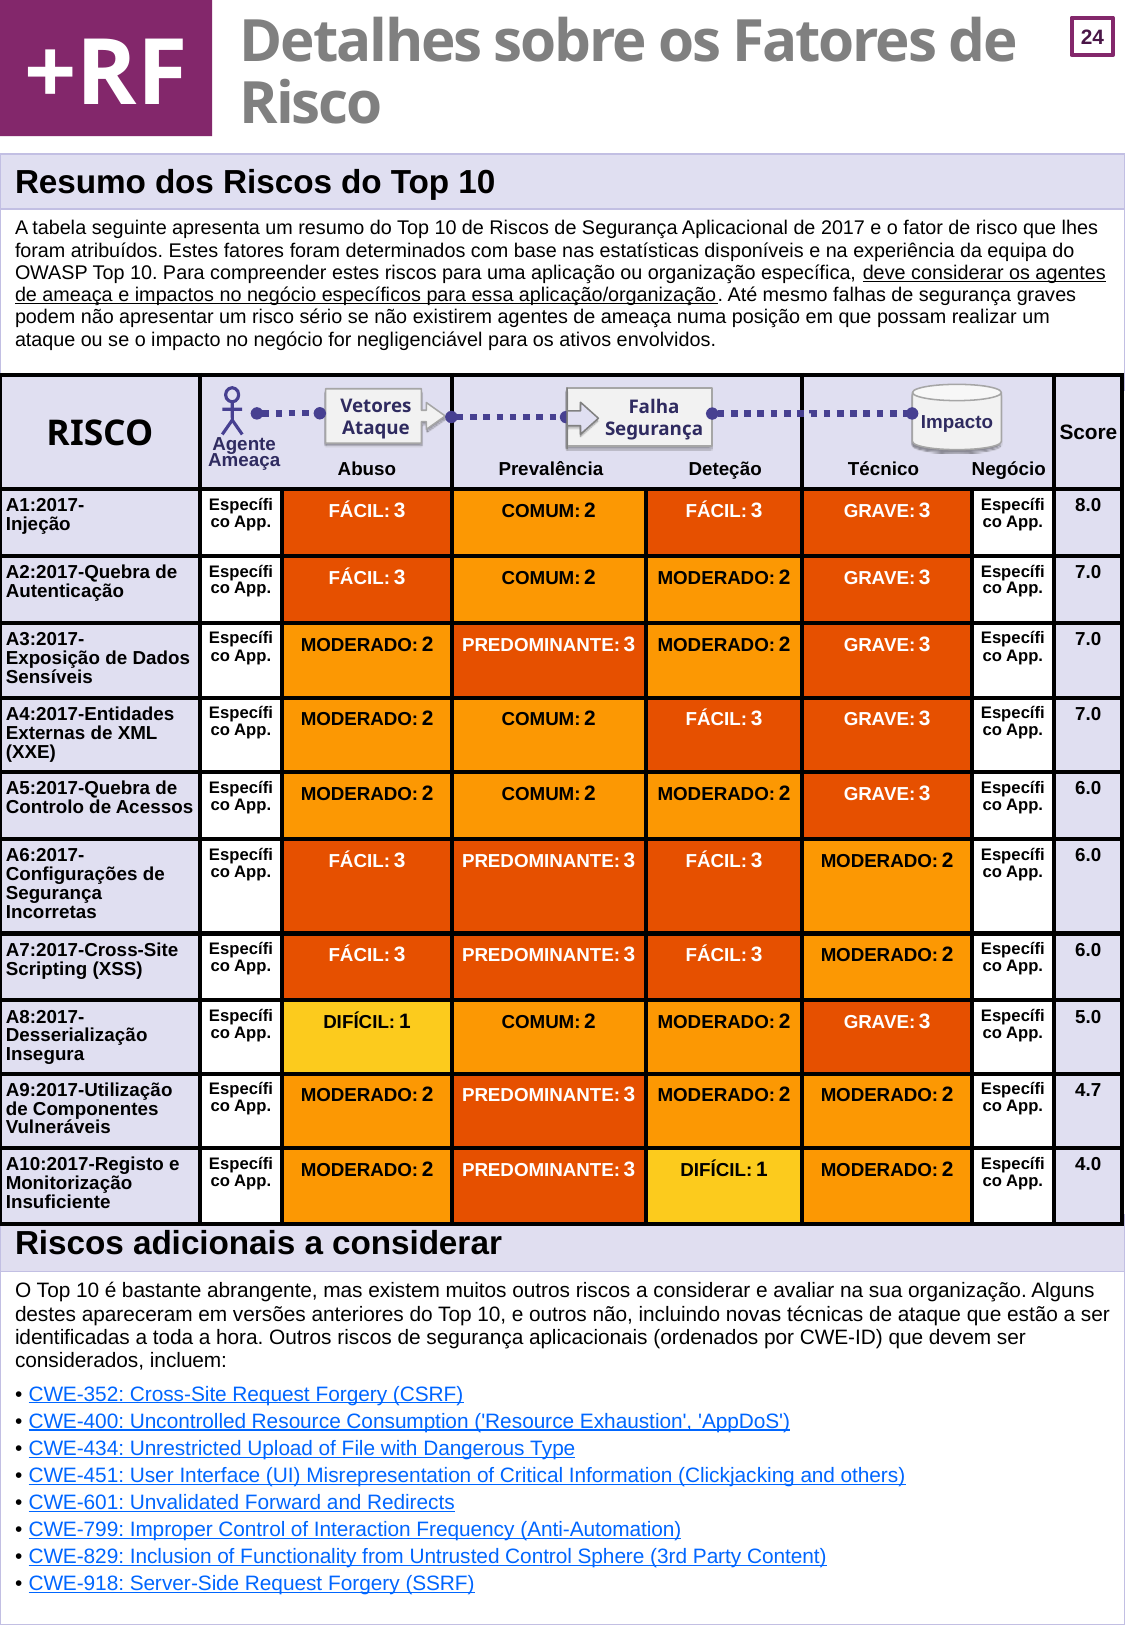

+RF
Detalhes sobre os Fatores de Risco
| Resumo dos Riscos do Top 10 |
| --- |
| A tabela seguinte apresenta um resumo do Top 10 de Riscos de Segurança Aplicacional de 2017 e o fator de risco que lhes foram atribuídos. Estes fatores foram determinados com base nas estatísticas disponíveis e na experiência da equipa do OWASP Top 10. Para compreender estes riscos para uma aplicação ou organização específica, deve considerar os agentes de ameaça e impactos no negócio específicos para essa aplicação/organização. Até mesmo falhas de segurança graves podem não apresentar um risco sério se não existirem agentes de ameaça numa posição em que possam realizar um ataque ou se o impacto no negócio for negligenciável para os ativos envolvidos. |
| RISCO | | | | | | | Score |
| --- | --- | --- | --- | --- | --- | --- | --- |
| A1:2017- Injeção | Específico App. | FÁCIL: 3 | COMUM: 2 | FÁCIL: 3 | GRAVE: 3 | Específico App. | 8.0 |
| A2:2017-Quebra de Autenticação | Específico App. | FÁCIL: 3 | COMUM: 2 | MODERADO: 2 | GRAVE: 3 | Específico App. | 7.0 |
| A3:2017- Exposição de Dados Sensíveis | Específico App. | MODERADO: 2 | PREDOMINANTE: 3 | MODERADO: 2 | GRAVE: 3 | Específico App. | 7.0 |
| A4:2017-Entidades Externas de XML (XXE) | Específico App. | MODERADO: 2 | COMUM: 2 | FÁCIL: 3 | GRAVE: 3 | Específico App. | 7.0 |
| A5:2017-Quebra de Controlo de Acessos | Específico App. | MODERADO: 2 | COMUM: 2 | MODERADO: 2 | GRAVE: 3 | Específico App. | 6.0 |
| A6:2017-Configurações de Segurança Incorretas | Específico App. | FÁCIL: 3 | PREDOMINANTE: 3 | FÁCIL: 3 | MODERADO: 2 | Específico App. | 6.0 |
| A7:2017-Cross-Site Scripting (XSS) | Específico App. | FÁCIL: 3 | PREDOMINANTE: 3 | FÁCIL: 3 | MODERADO: 2 | Específico App. | 6.0 |
| A8:2017-Desserialização Insegura | Específico App. | DIFÍCIL: 1 | COMUM: 2 | MODERADO: 2 | GRAVE: 3 | Específico App. | 5.0 |
| A9:2017-Utilização de Componentes Vulneráveis | Específico App. | MODERADO: 2 | PREDOMINANTE: 3 | MODERADO: 2 | MODERADO: 2 | Específico App. | 4.7 |
| A10:2017-Registo e Monitorização Insuficiente | Específico App. | MODERADO: 2 | PREDOMINANTE: 3 | DIFÍCIL: 1 | MODERADO: 2 | Específico App. | 4.0 |
Impacto
Falha
Segurança
Vetores
Ataque
Agente
Ameaça
Abuso
Prevalência
Deteção
Técnico
Negócio
| Riscos adicionais a considerar |
| --- |
| O Top 10 é bastante abrangente, mas existem muitos outros riscos a considerar e avaliar na sua organização. Alguns destes apareceram em versões anteriores do Top 10, e outros não, incluindo novas técnicas de ataque que estão a ser identificadas a toda a hora. Outros riscos de segurança aplicacionais (ordenados por CWE-ID) que devem ser considerados, incluem: CWE-352: Cross-Site Request Forgery (CSRF) CWE-400: Uncontrolled Resource Consumption ('Resource Exhaustion', 'AppDoS') CWE-434: Unrestricted Upload of File with Dangerous Type CWE-451: User Interface (UI) Misrepresentation of Critical Information (Clickjacking and others) CWE-601: Unvalidated Forward and Redirects CWE-799: Improper Control of Interaction Frequency (Anti-Automation) CWE-829: Inclusion of Functionality from Untrusted Control Sphere (3rd Party Content) CWE-918: Server-Side Request Forgery (SSRF) |